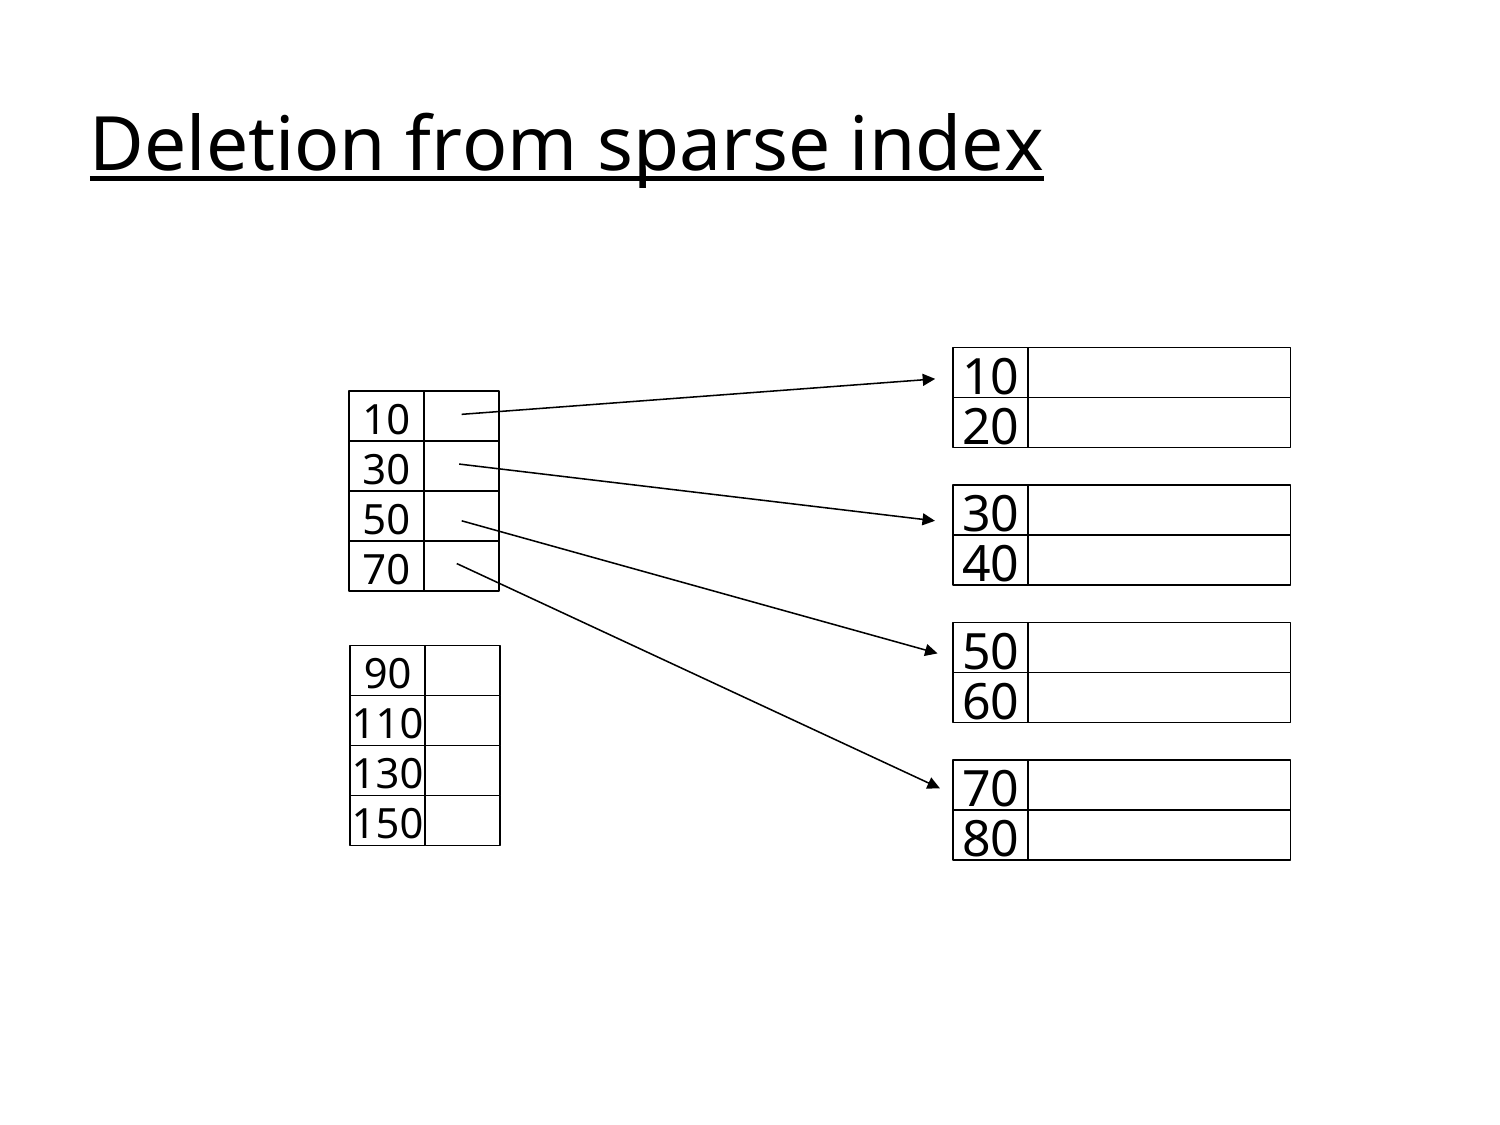

# Deletion from sparse index
10
20
10
30
30
40
50
70
50
60
90
110
130
70
80
150